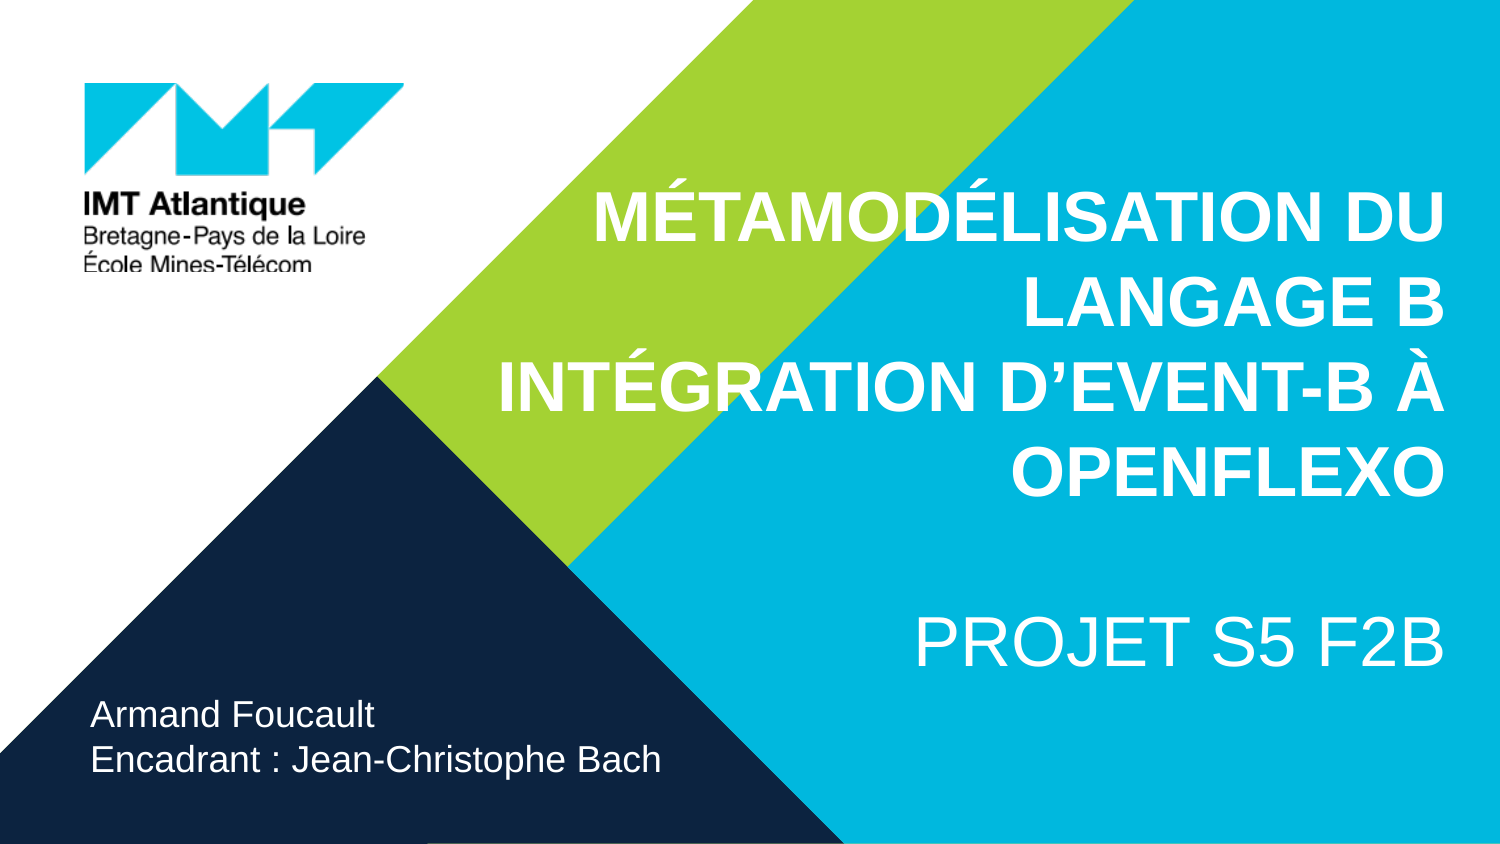

# MétaModélisation du langage B
Intégration d’Event-B à OpenFlexo
Projet S5 F2B
Armand Foucault
Encadrant : Jean-Christophe Bach